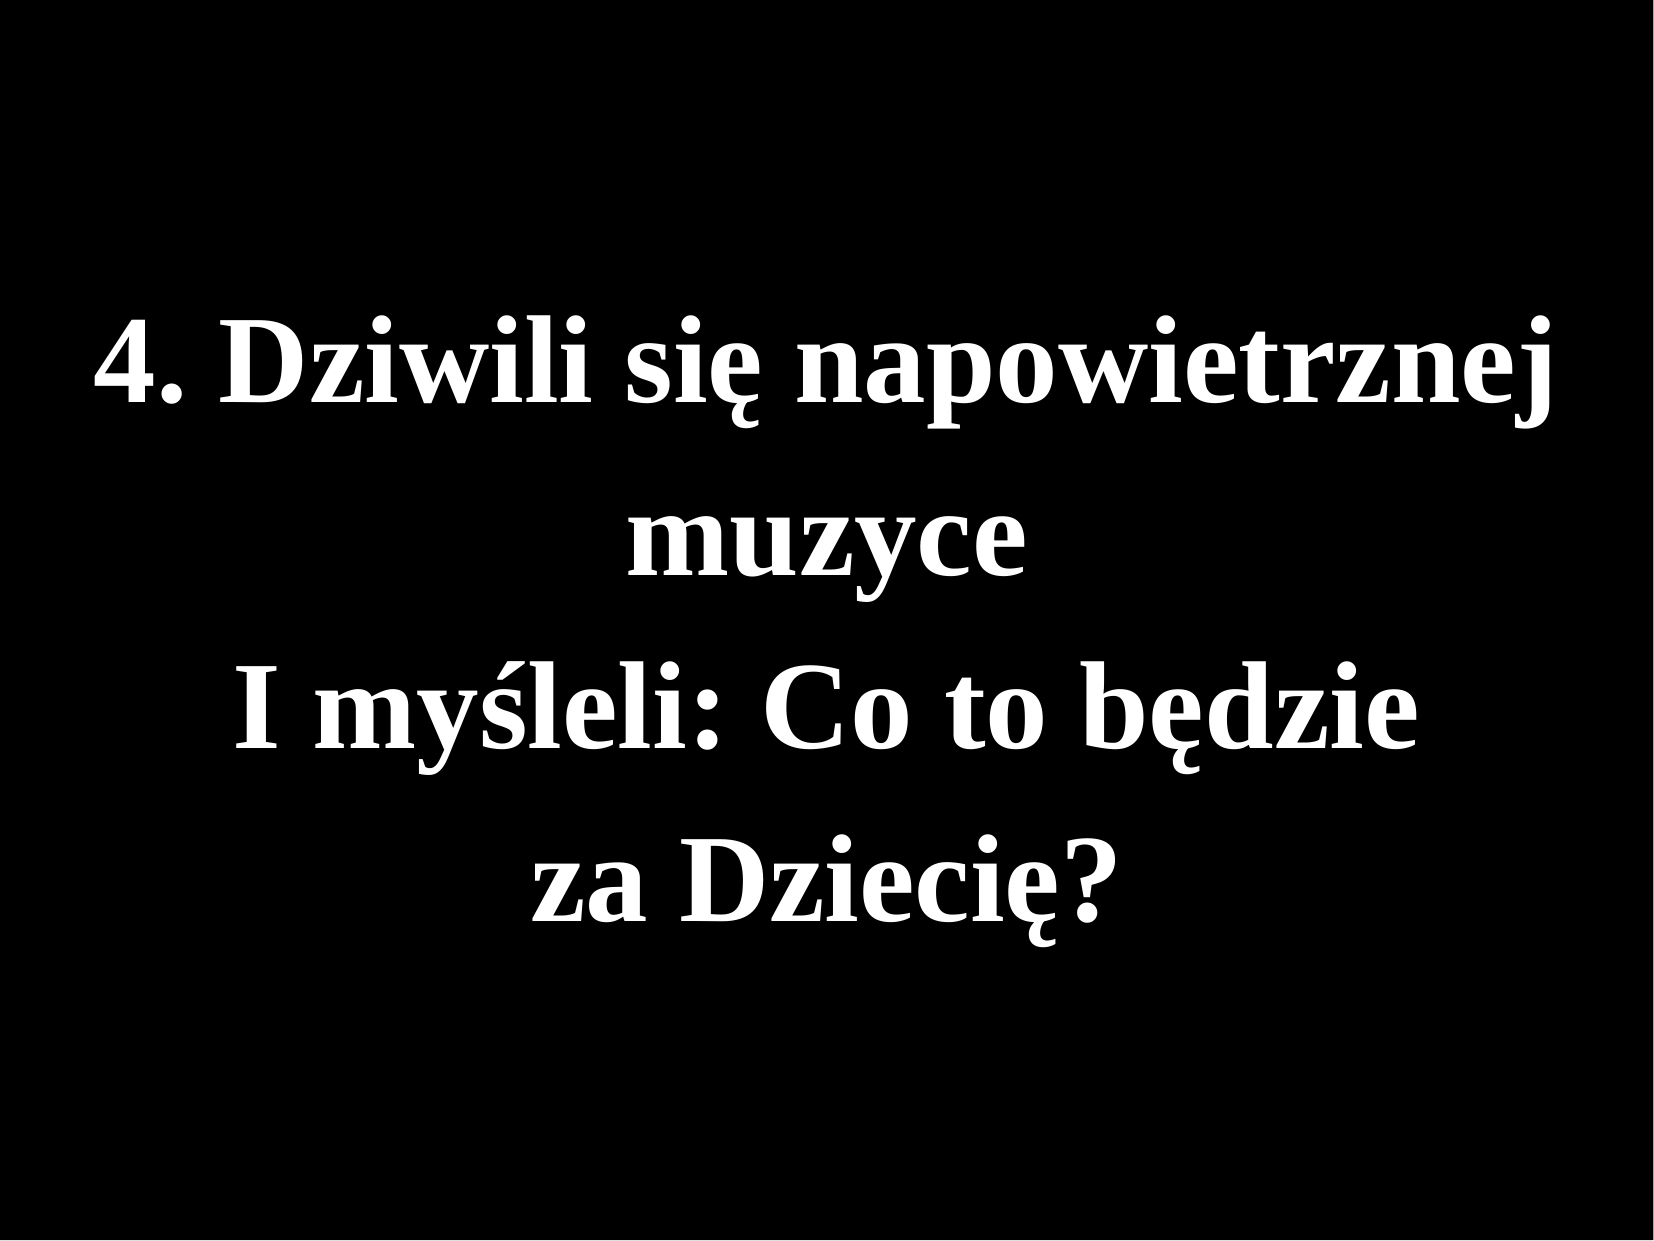

# 4. Dziwili się napowietrznej ppp muzyce ppp I myśleli: Co to będzie ppp za Dziecię?